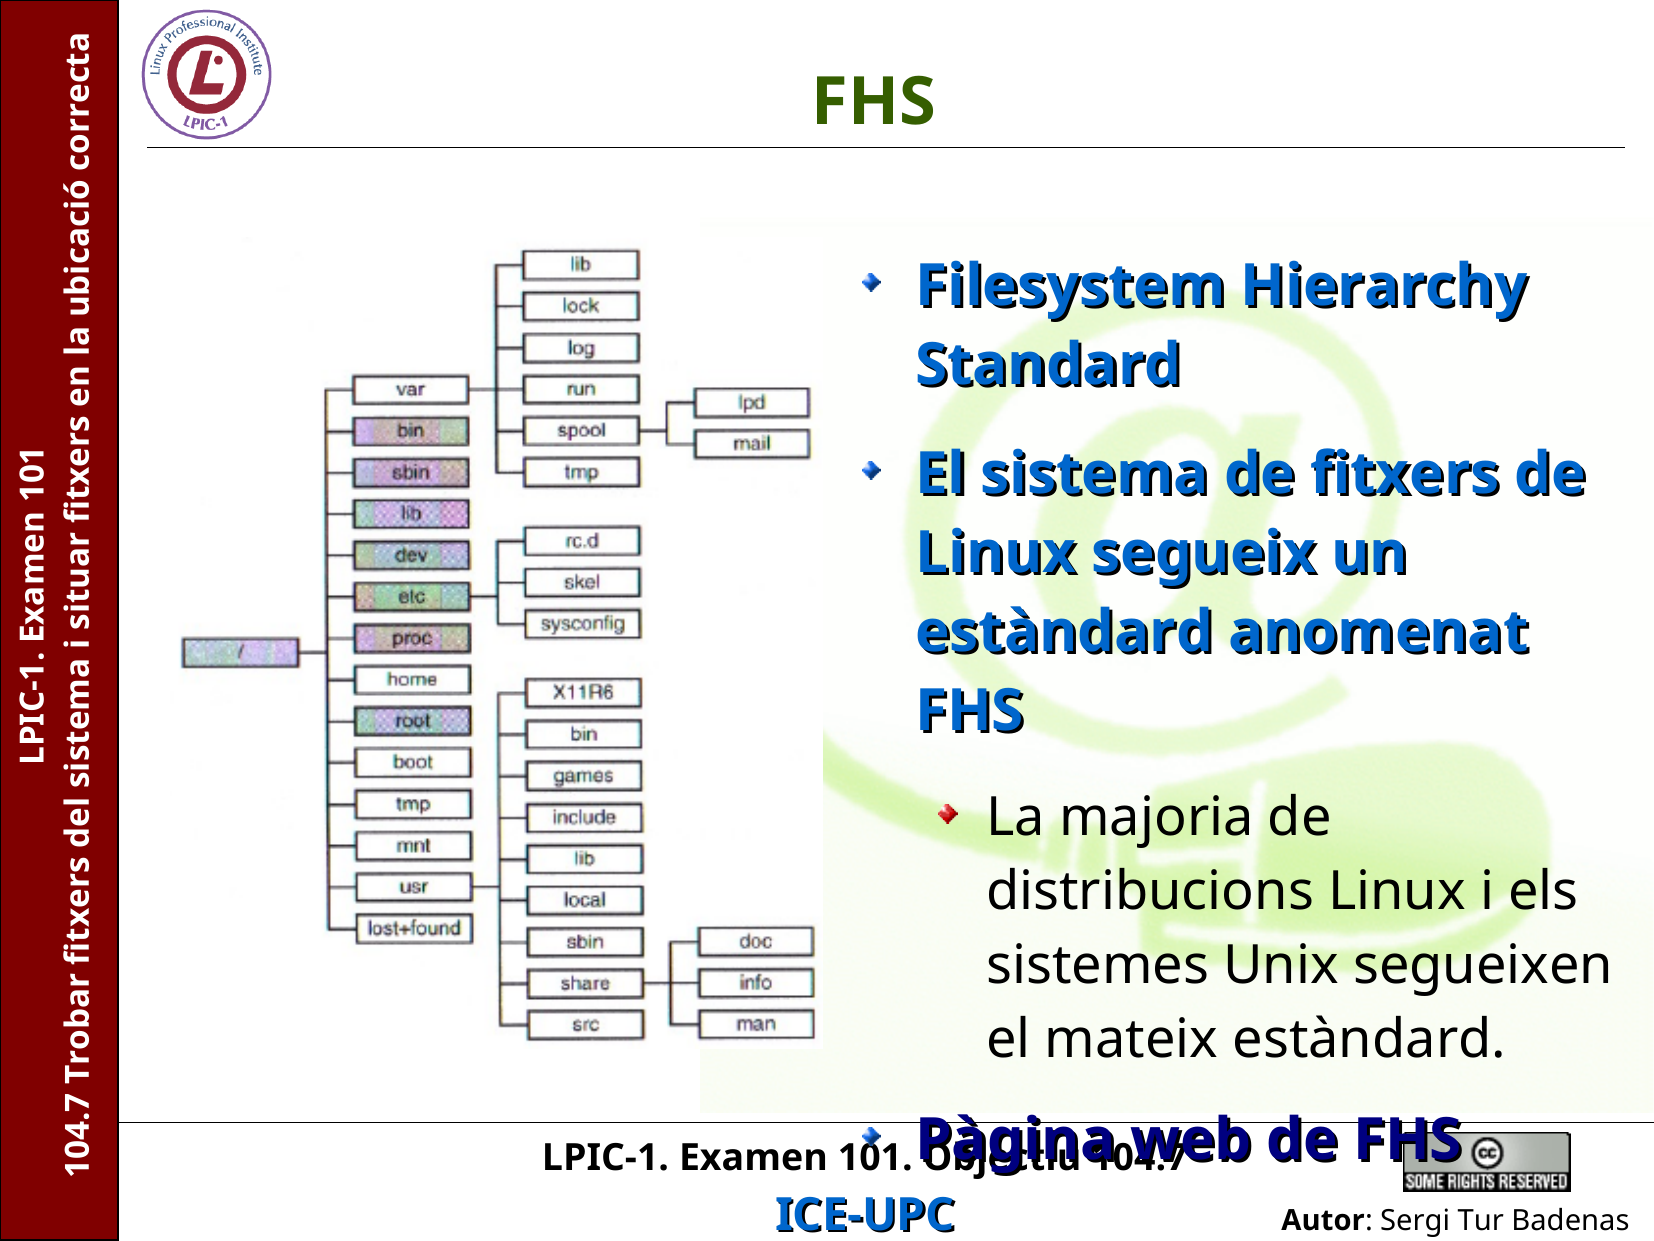

# FHS
Filesystem Hierarchy Standard
El sistema de fitxers de Linux segueix un estàndard anomenat FHS
La majoria de distribucions Linux i els sistemes Unix segueixen el mateix estàndard.
Pàgina web de FHS